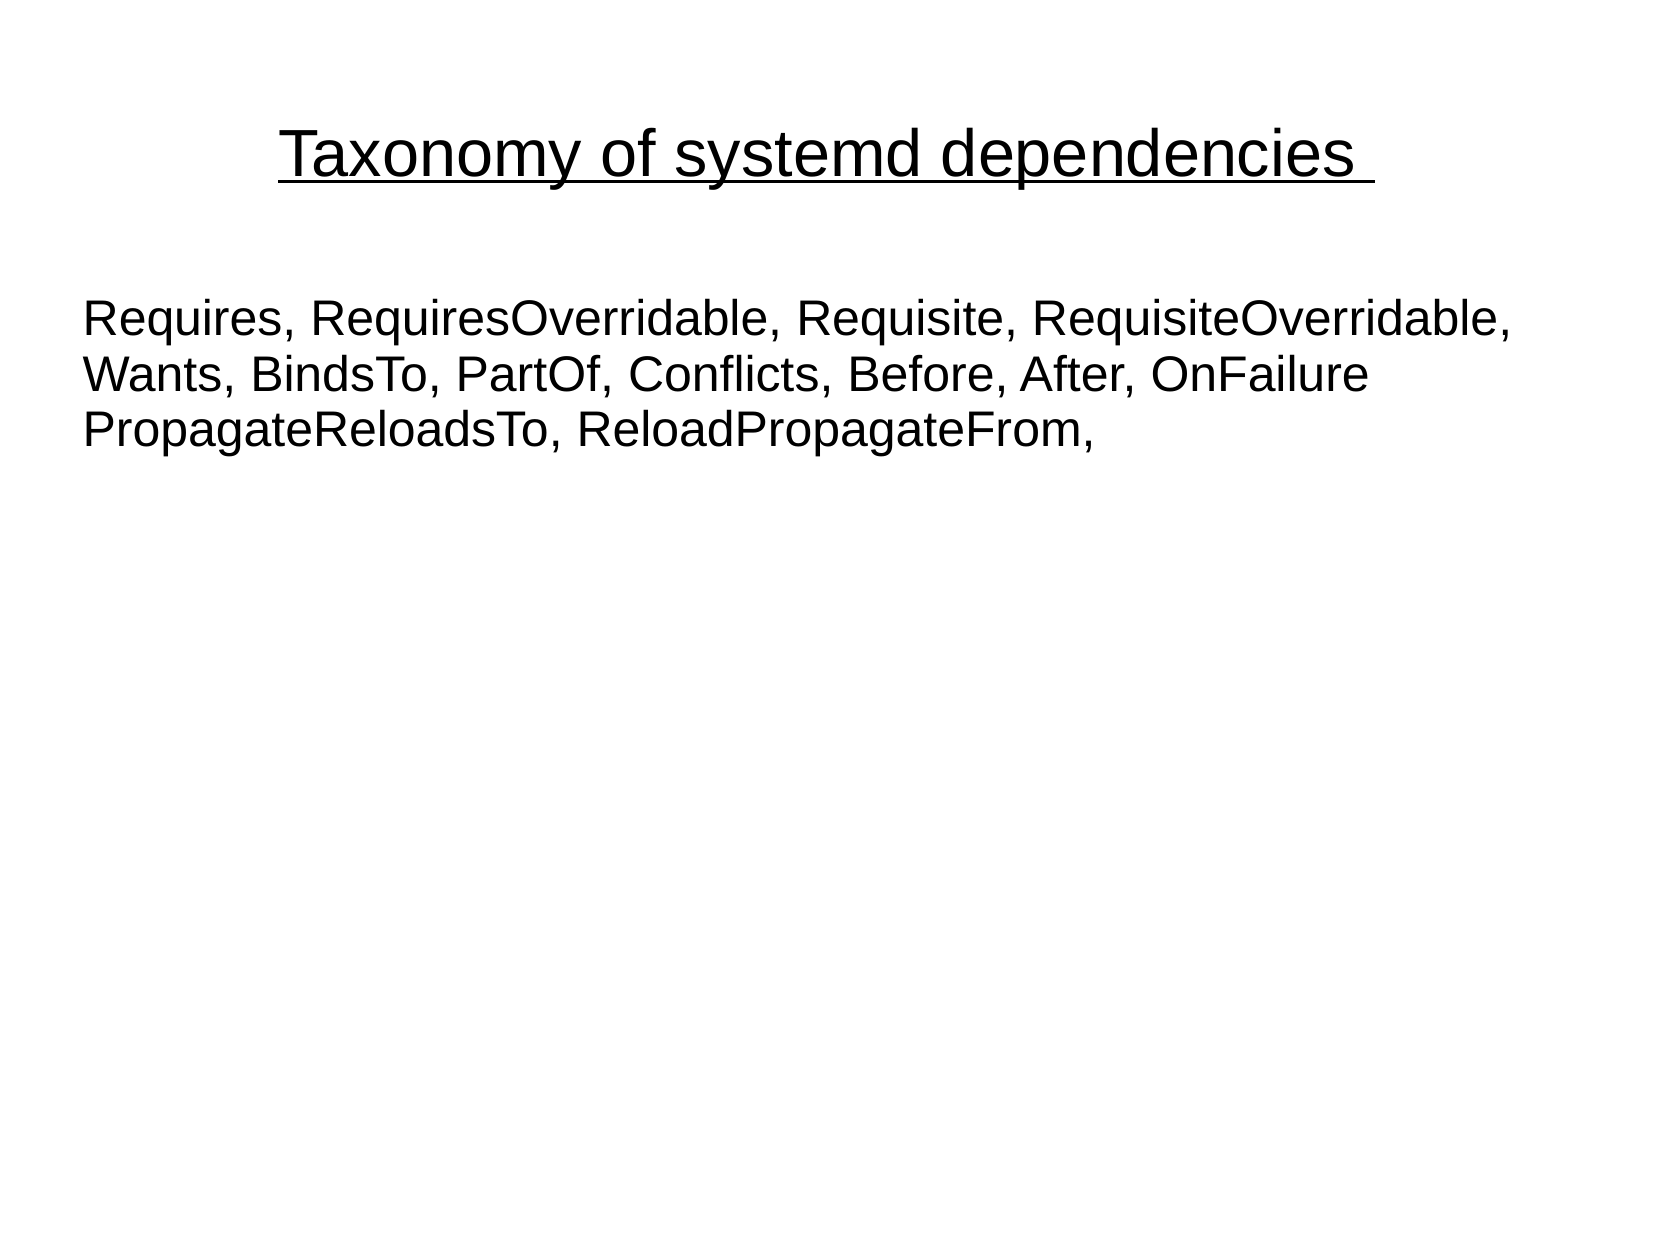

# Taxonomy of systemd dependencies
Requires, RequiresOverridable, Requisite, RequisiteOverridable, Wants, BindsTo, PartOf, Conflicts, Before, After, OnFailure PropagateReloadsTo, ReloadPropagateFrom,